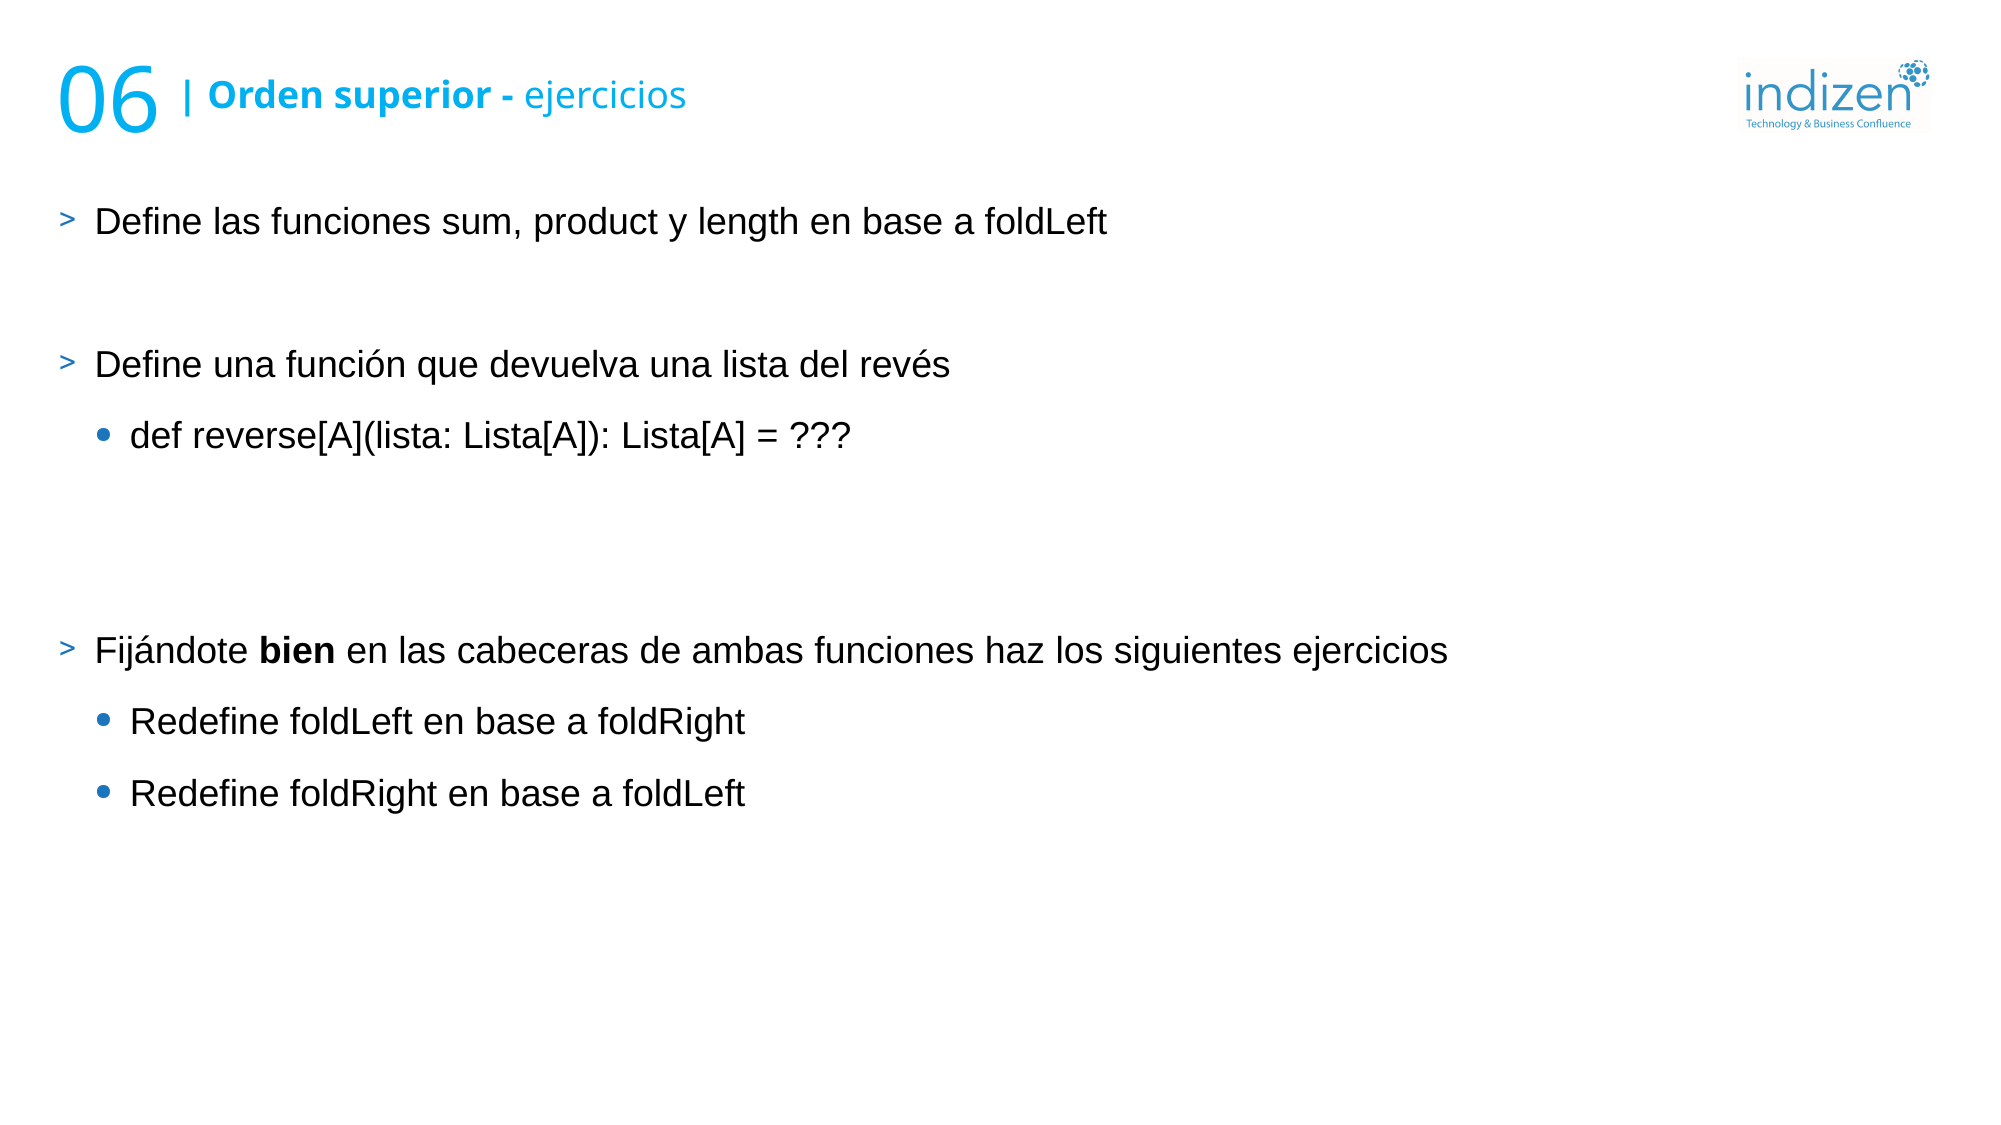

06
| Orden superior - ejercicios
Define las funciones sum, product y length en base a foldLeft
Define una función que devuelva una lista del revés
def reverse[A](lista: Lista[A]): Lista[A] = ???
Fijándote bien en las cabeceras de ambas funciones haz los siguientes ejercicios
Redefine foldLeft en base a foldRight
Redefine foldRight en base a foldLeft